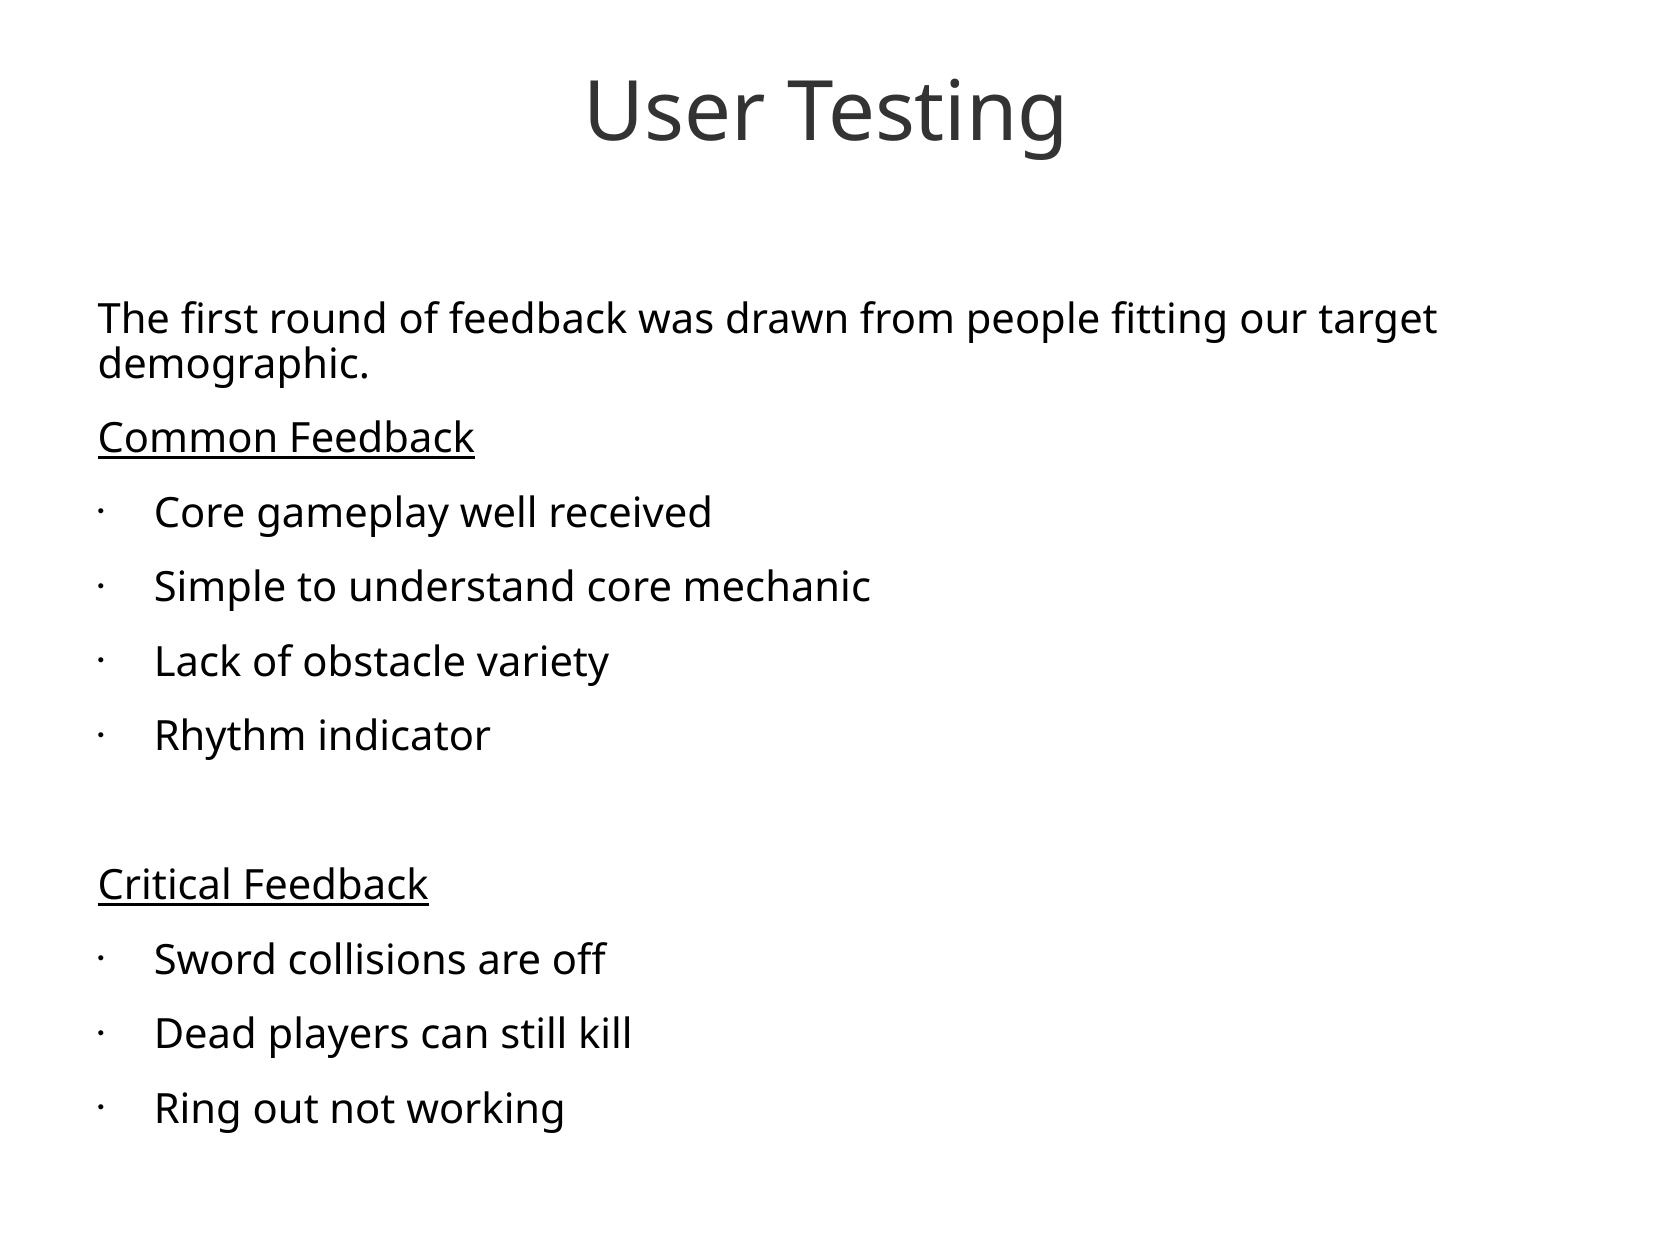

# User Testing
The first round of feedback was drawn from people fitting our target demographic.
Common Feedback
Core gameplay well received
Simple to understand core mechanic
Lack of obstacle variety
Rhythm indicator
Critical Feedback
Sword collisions are off
Dead players can still kill
Ring out not working